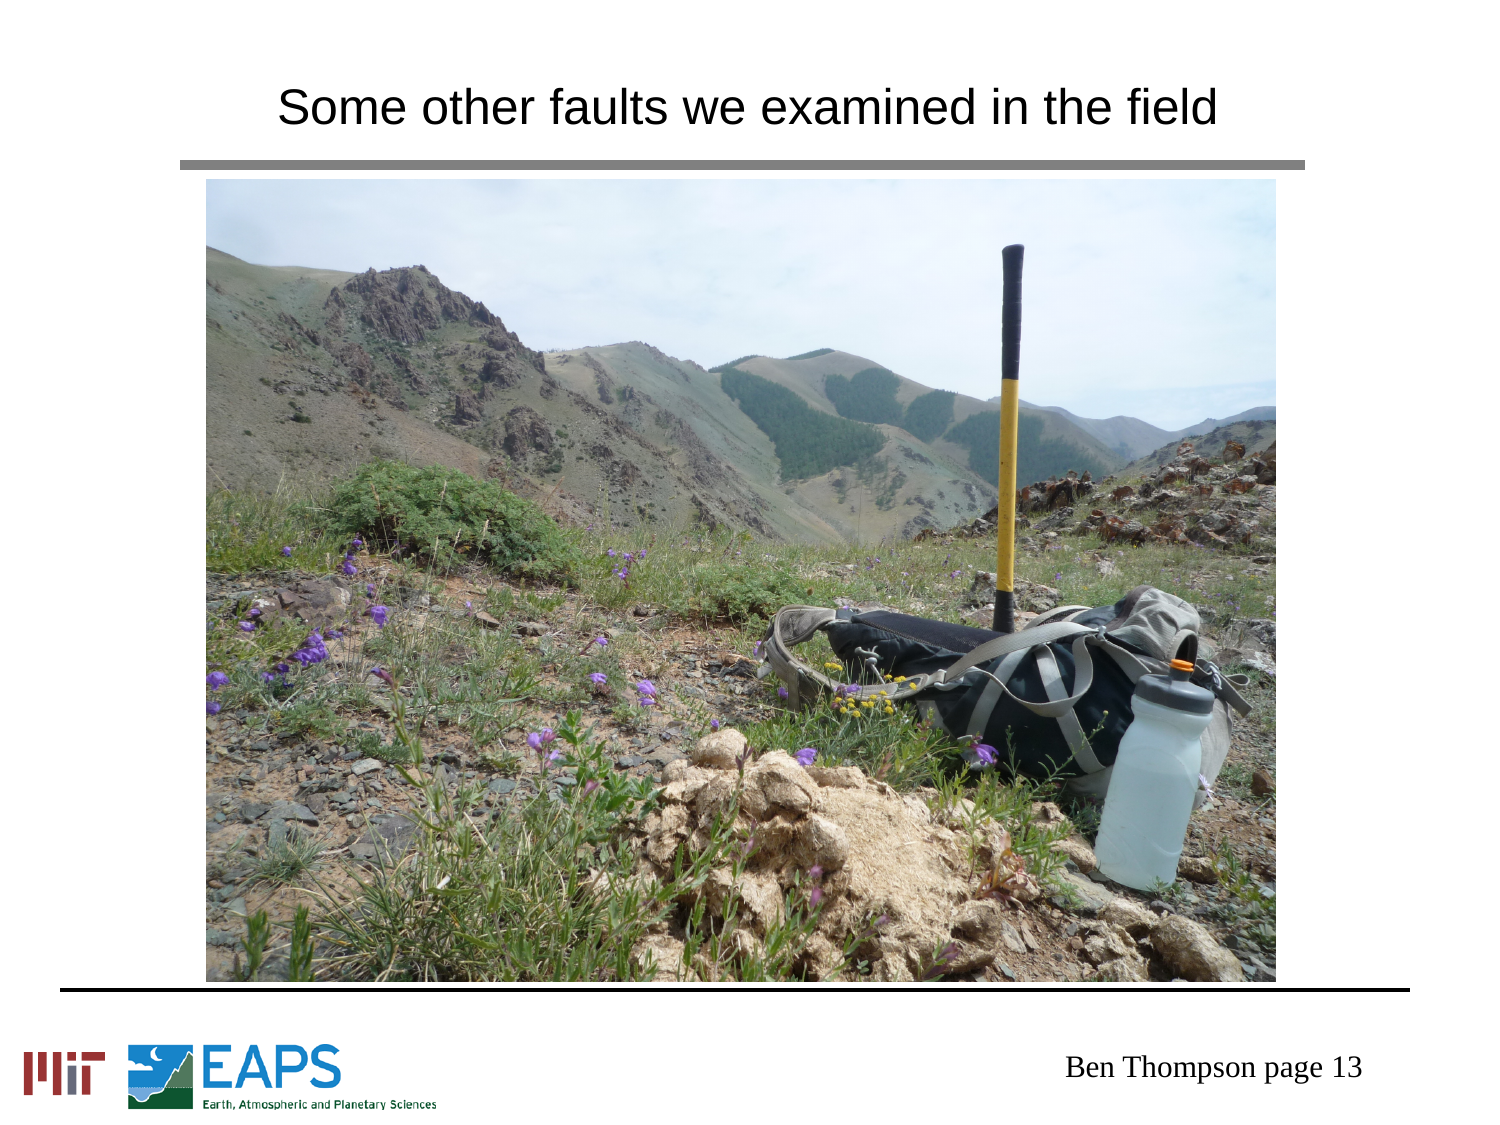

# Some other faults we examined in the field
13